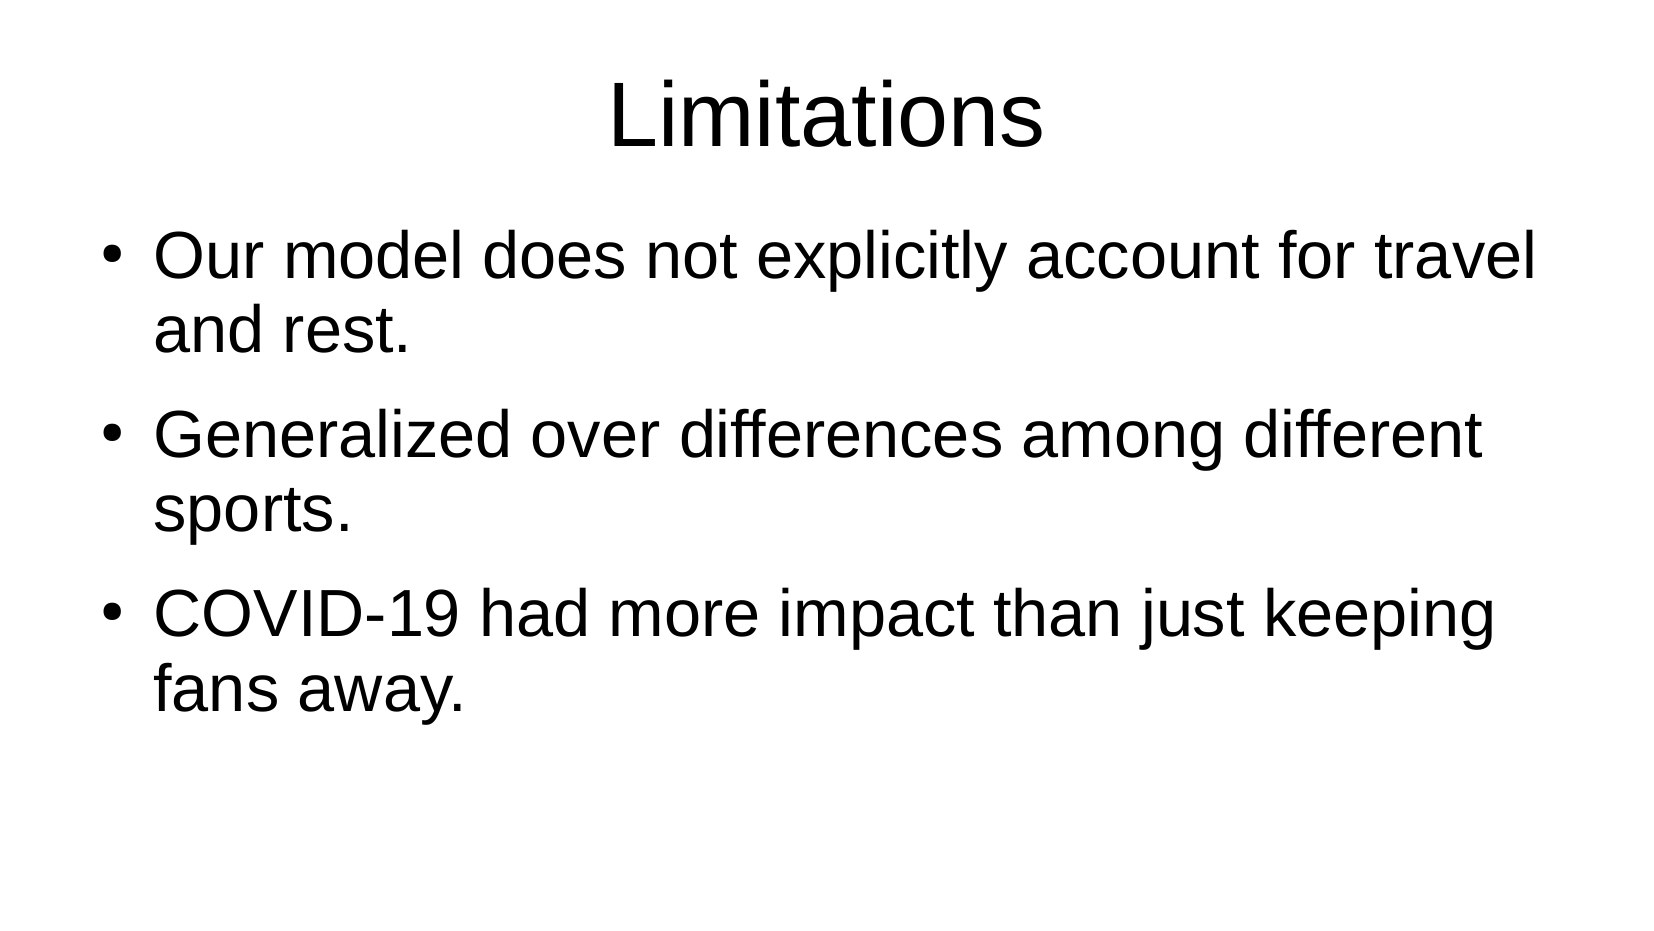

# Limitations
Our model does not explicitly account for travel and rest.
Generalized over differences among different sports.
COVID-19 had more impact than just keeping fans away.